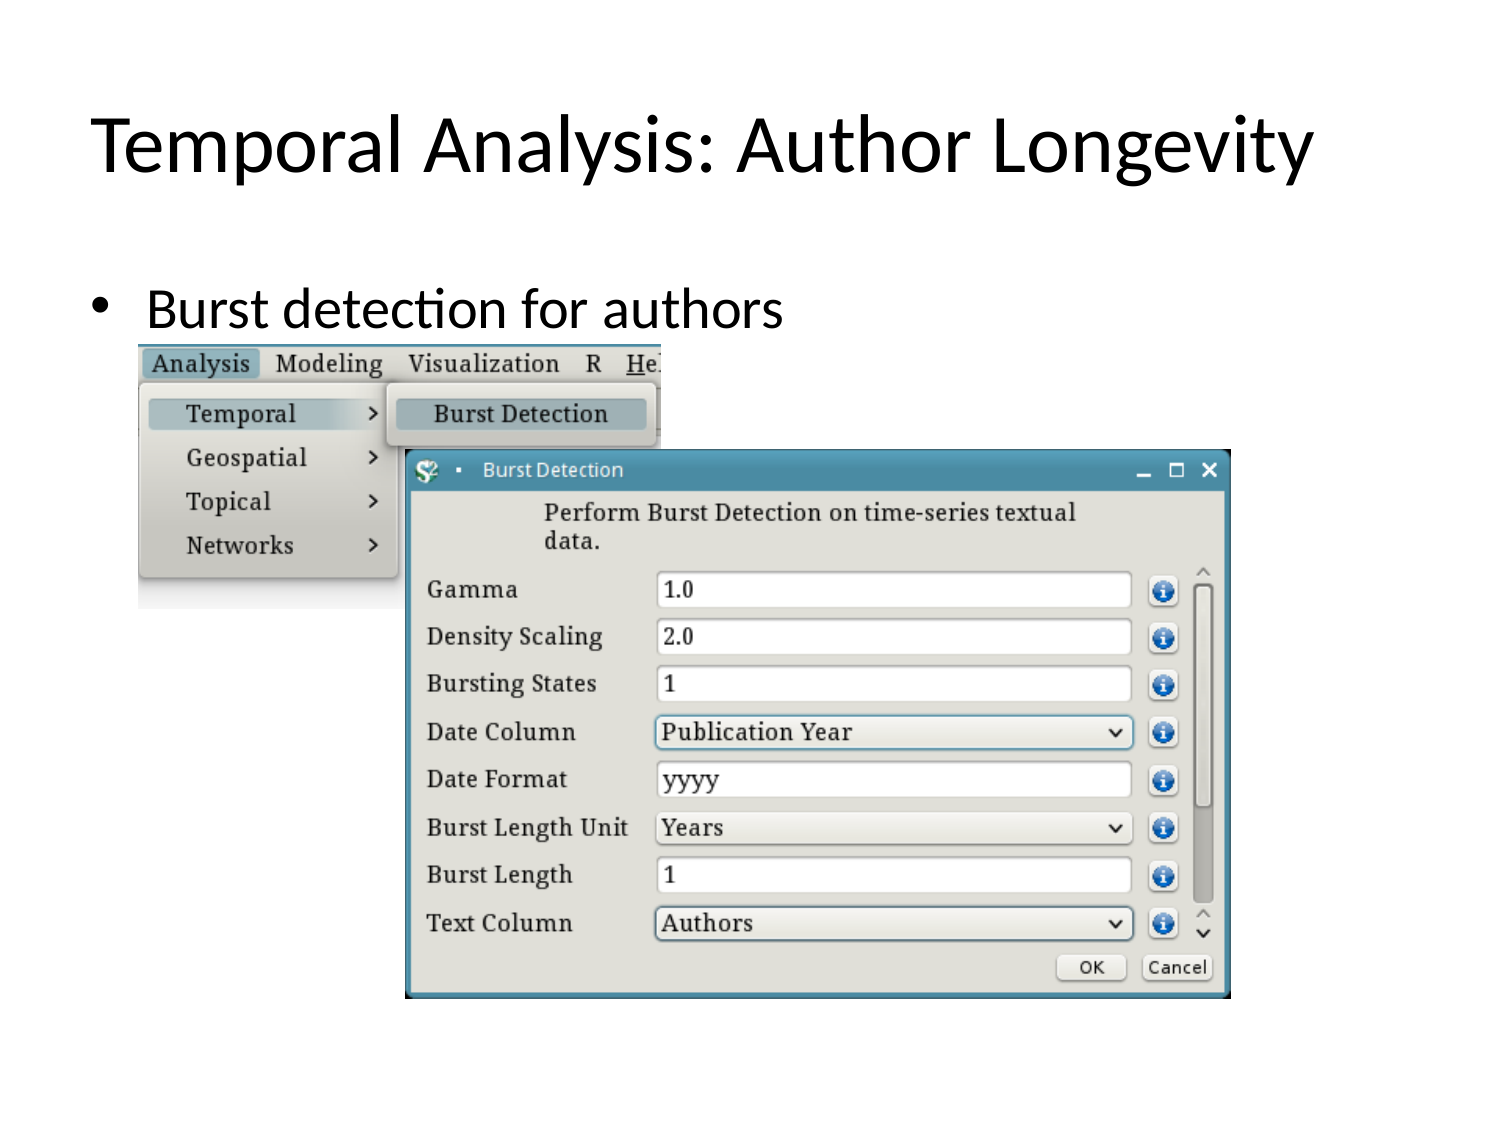

# Temporal Analysis: Author Longevity
Burst detection for authors